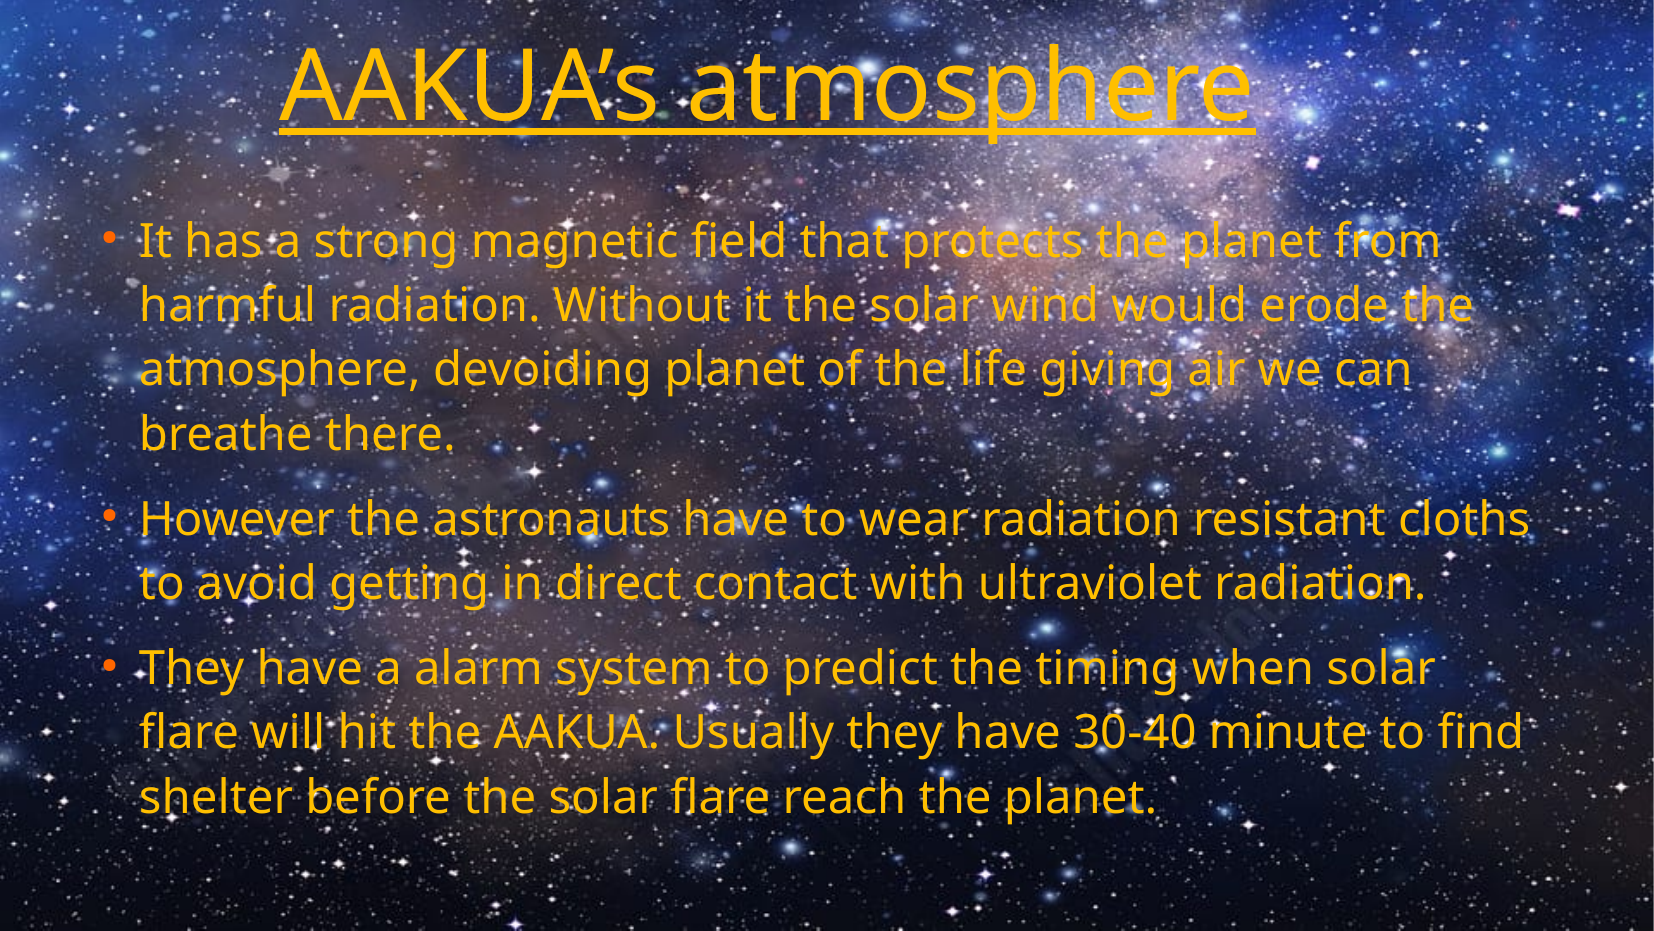

# AAKUA’s atmosphere
It has a strong magnetic field that protects the planet from harmful radiation. Without it the solar wind would erode the atmosphere, devoiding planet of the life giving air we can breathe there.
However the astronauts have to wear radiation resistant cloths to avoid getting in direct contact with ultraviolet radiation.
They have a alarm system to predict the timing when solar flare will hit the AAKUA. Usually they have 30-40 minute to find shelter before the solar flare reach the planet.